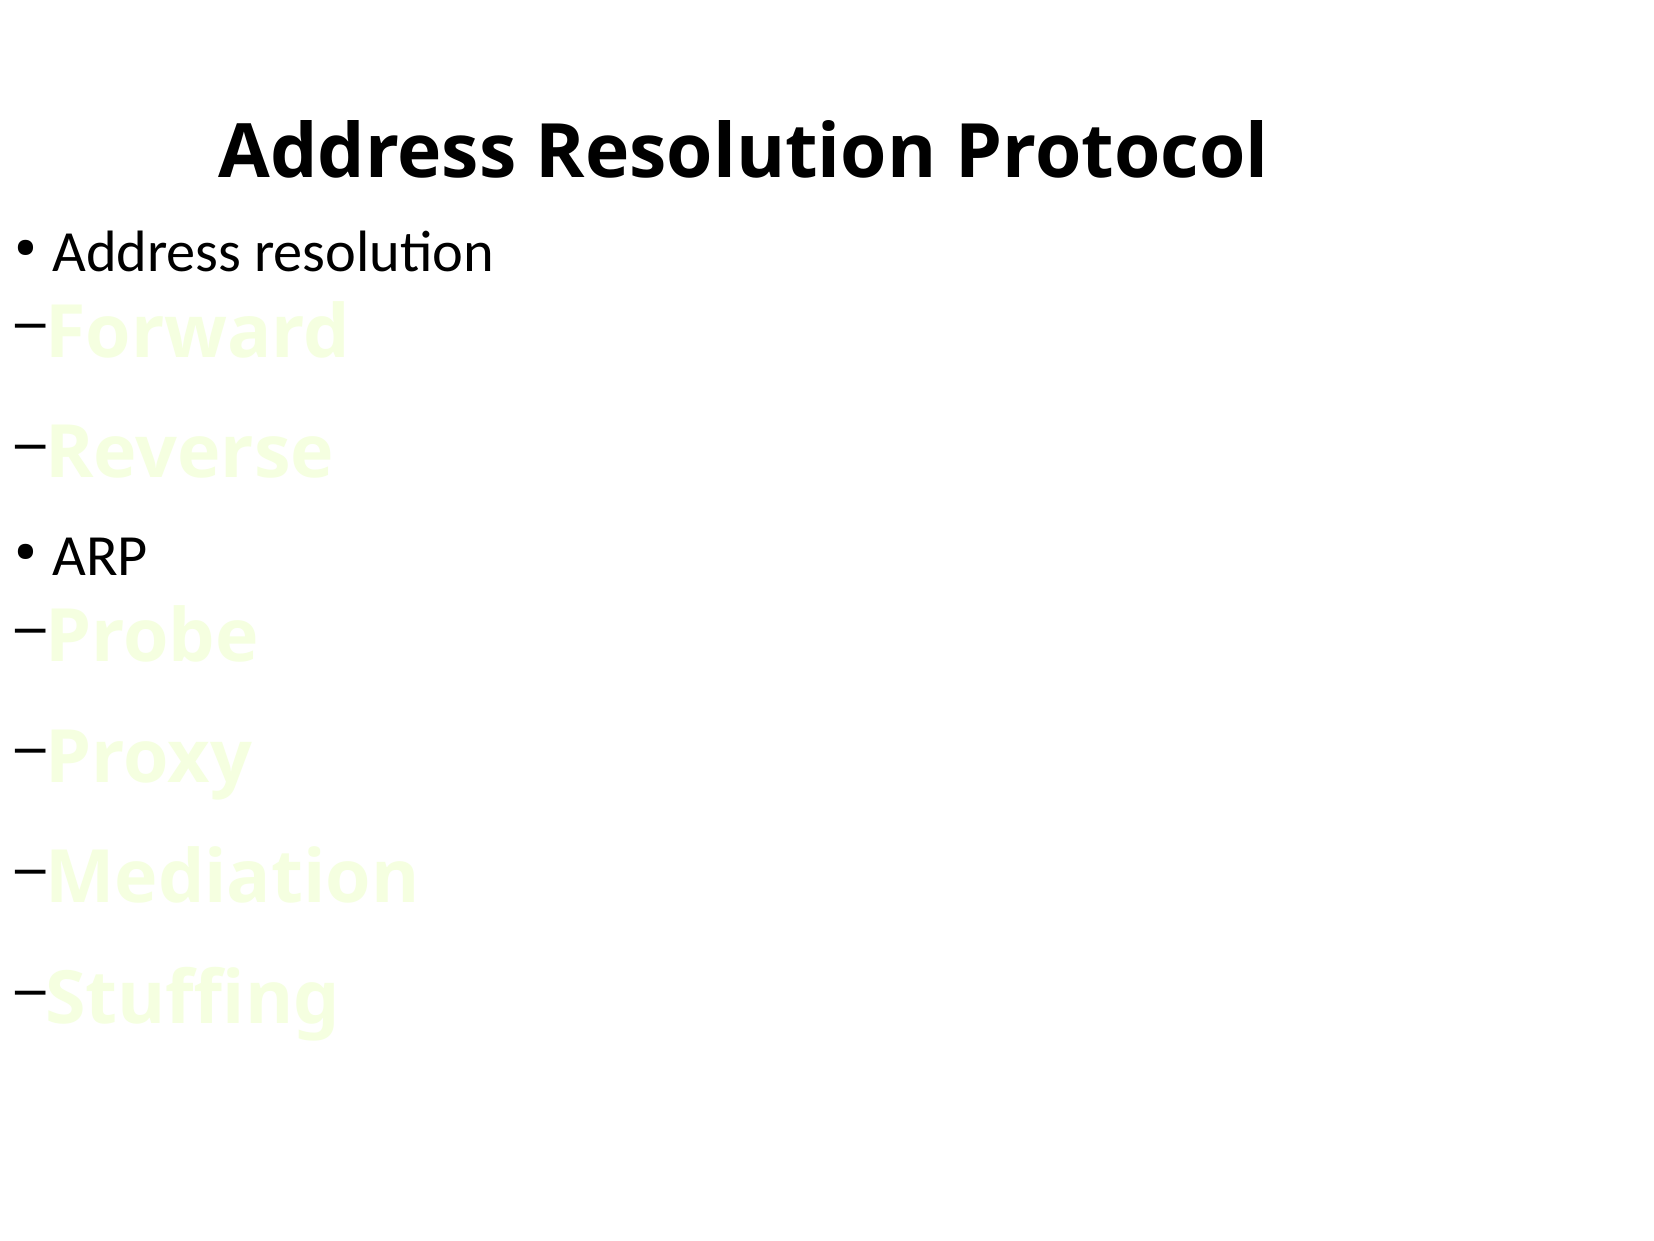

# Address Resolution Protocol
Address resolution
Forward
Reverse
ARP
Probe
Proxy
Mediation
Stuffing